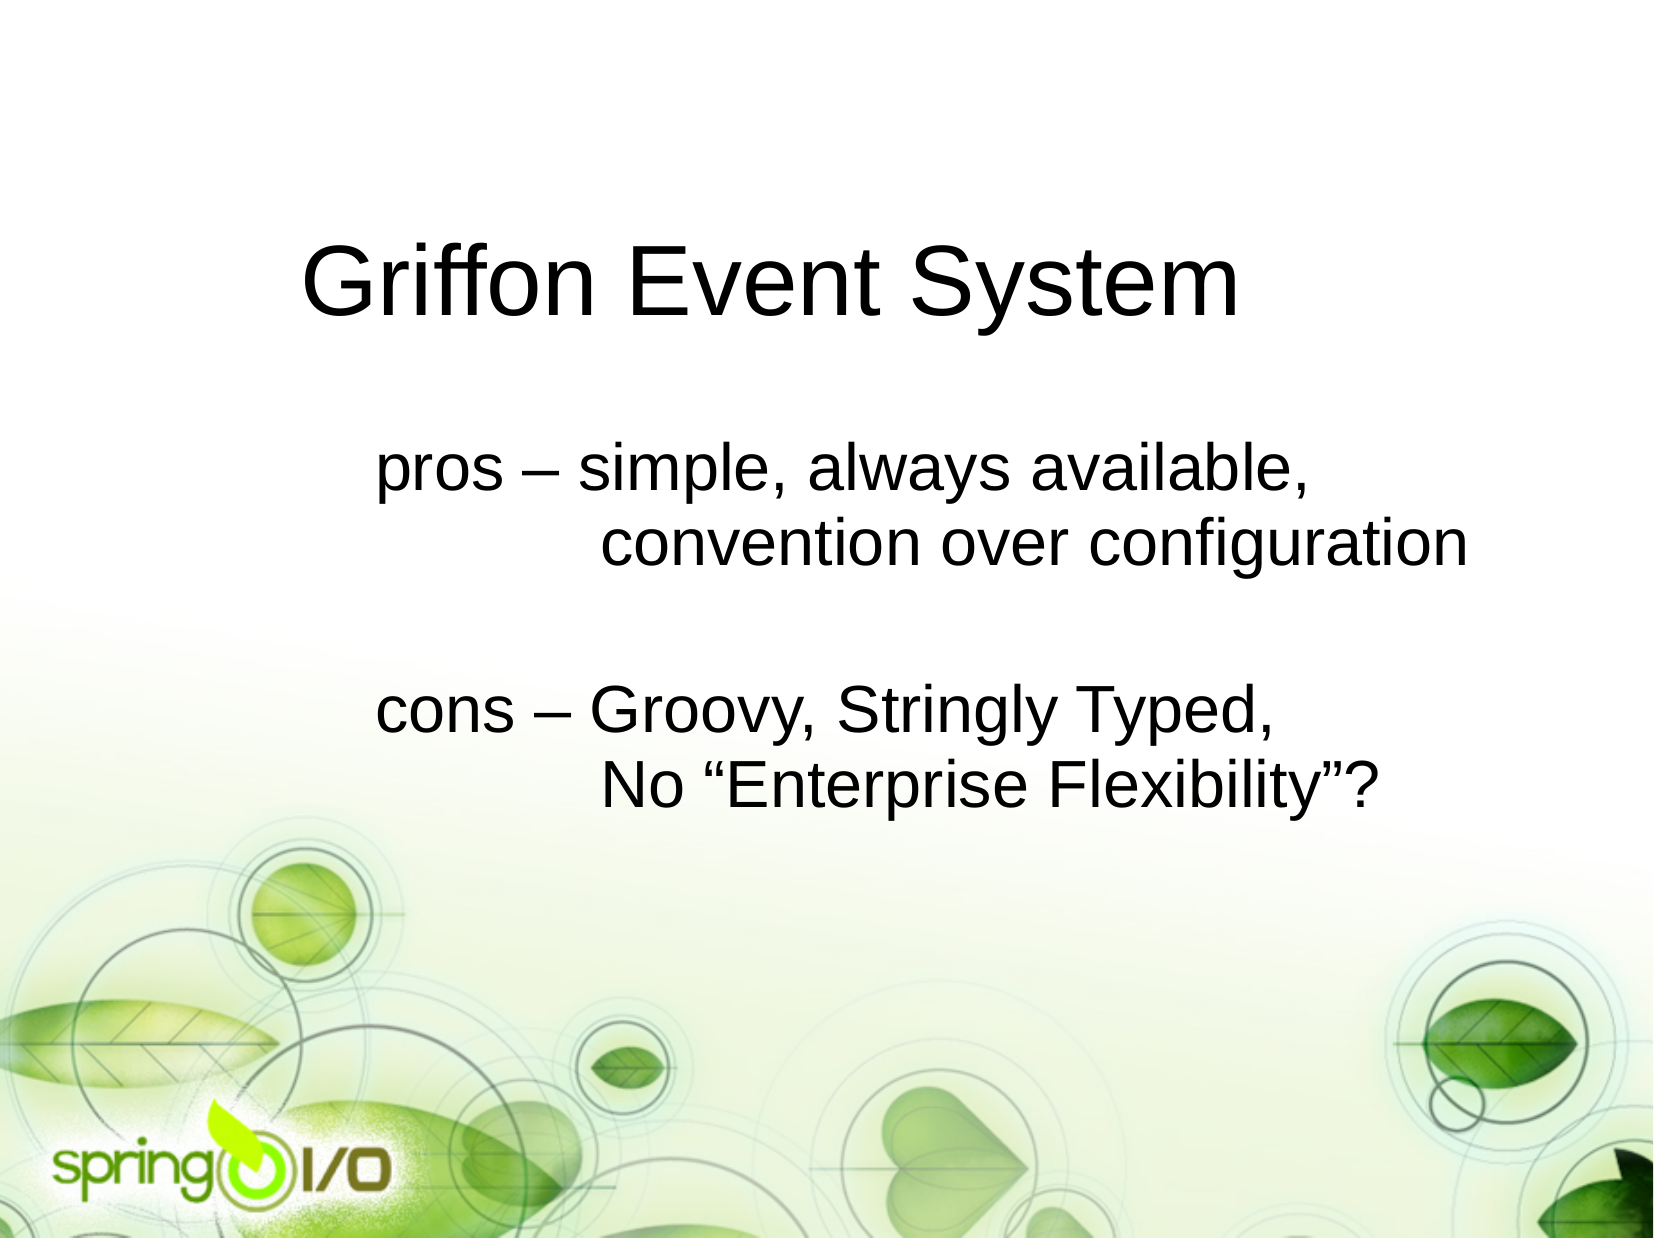

Griffon Event System
	pros – simple, always available,
				convention over configuration
	cons – Groovy, Stringly Typed,
				No “Enterprise Flexibility”?